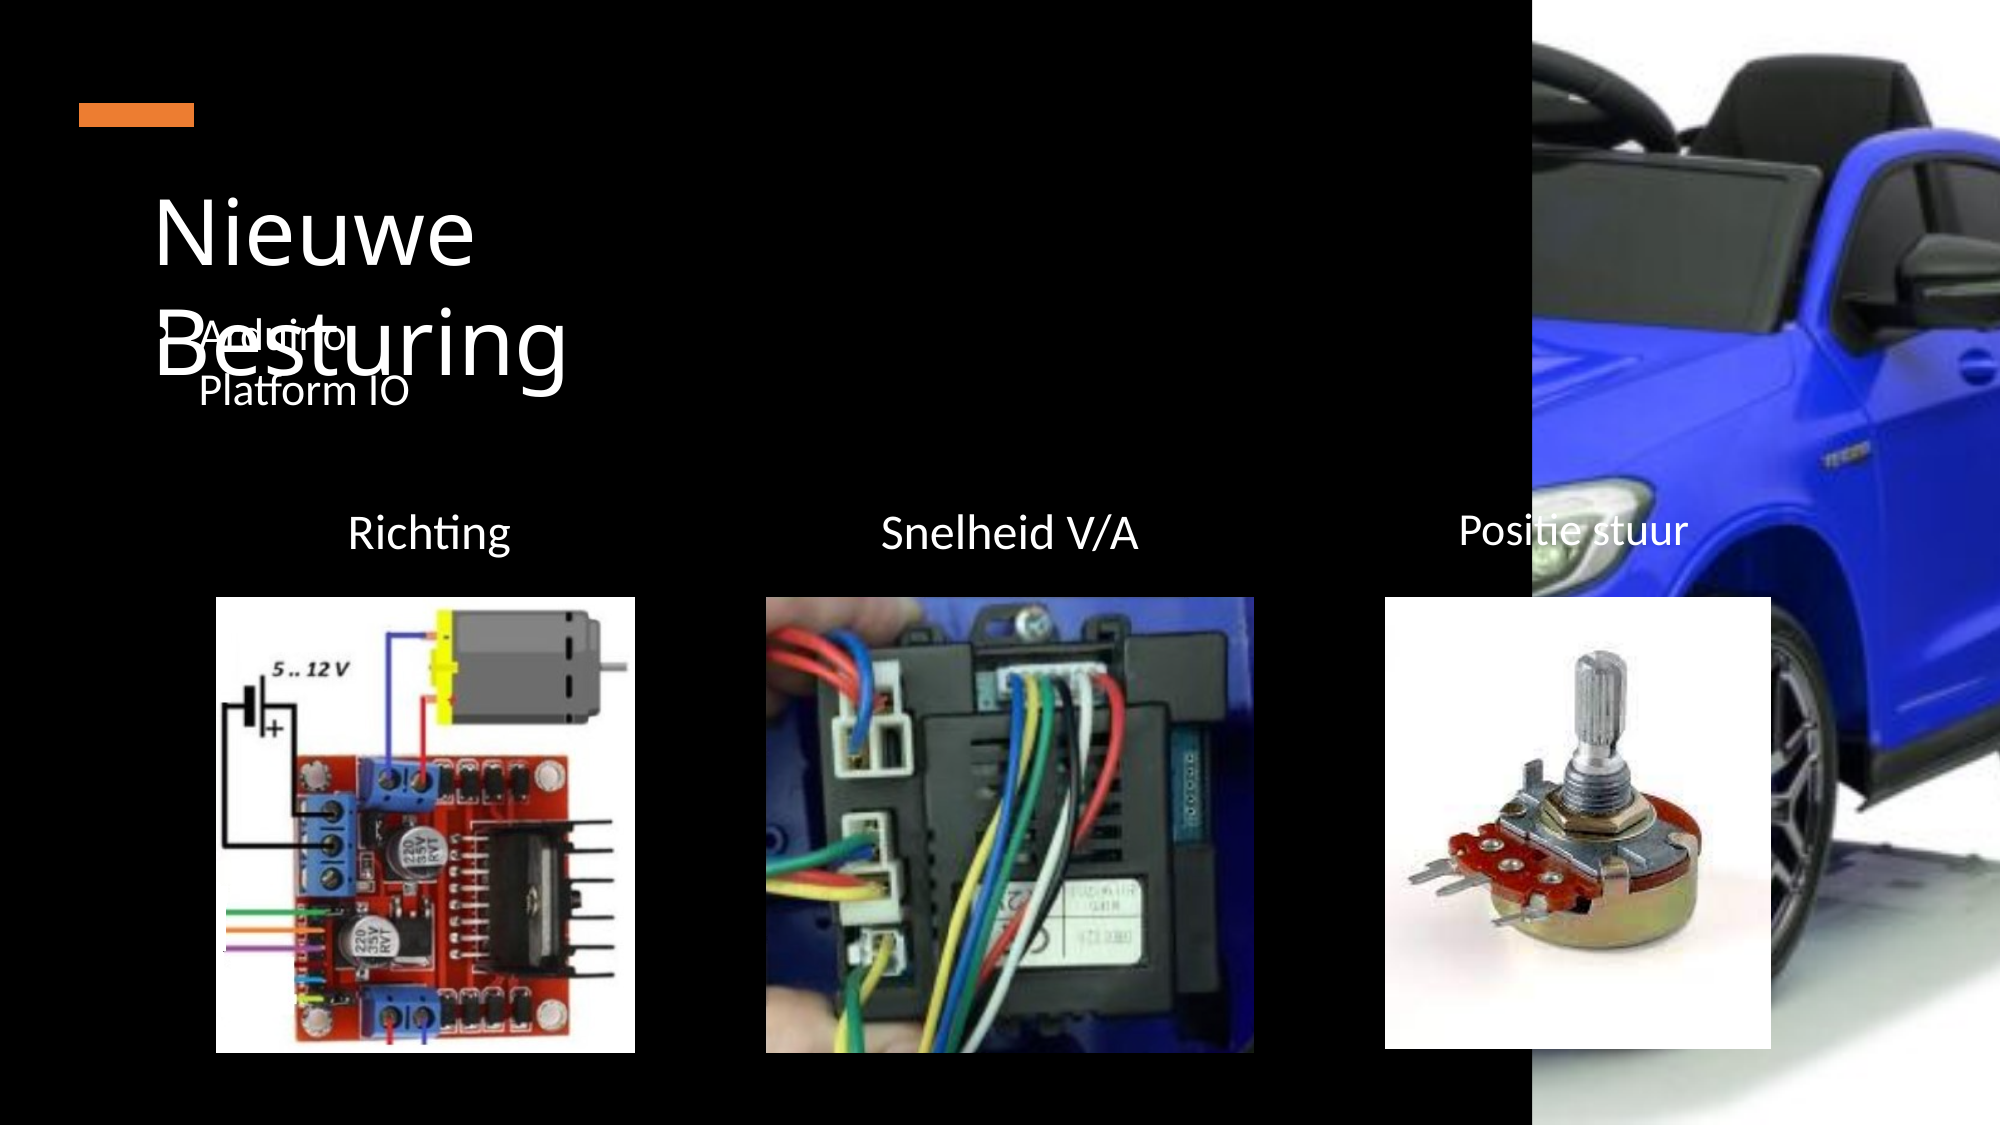

Nieuwe Besturing
Arduino
Platform IO
Richting
Snelheid V/A
Positie stuur